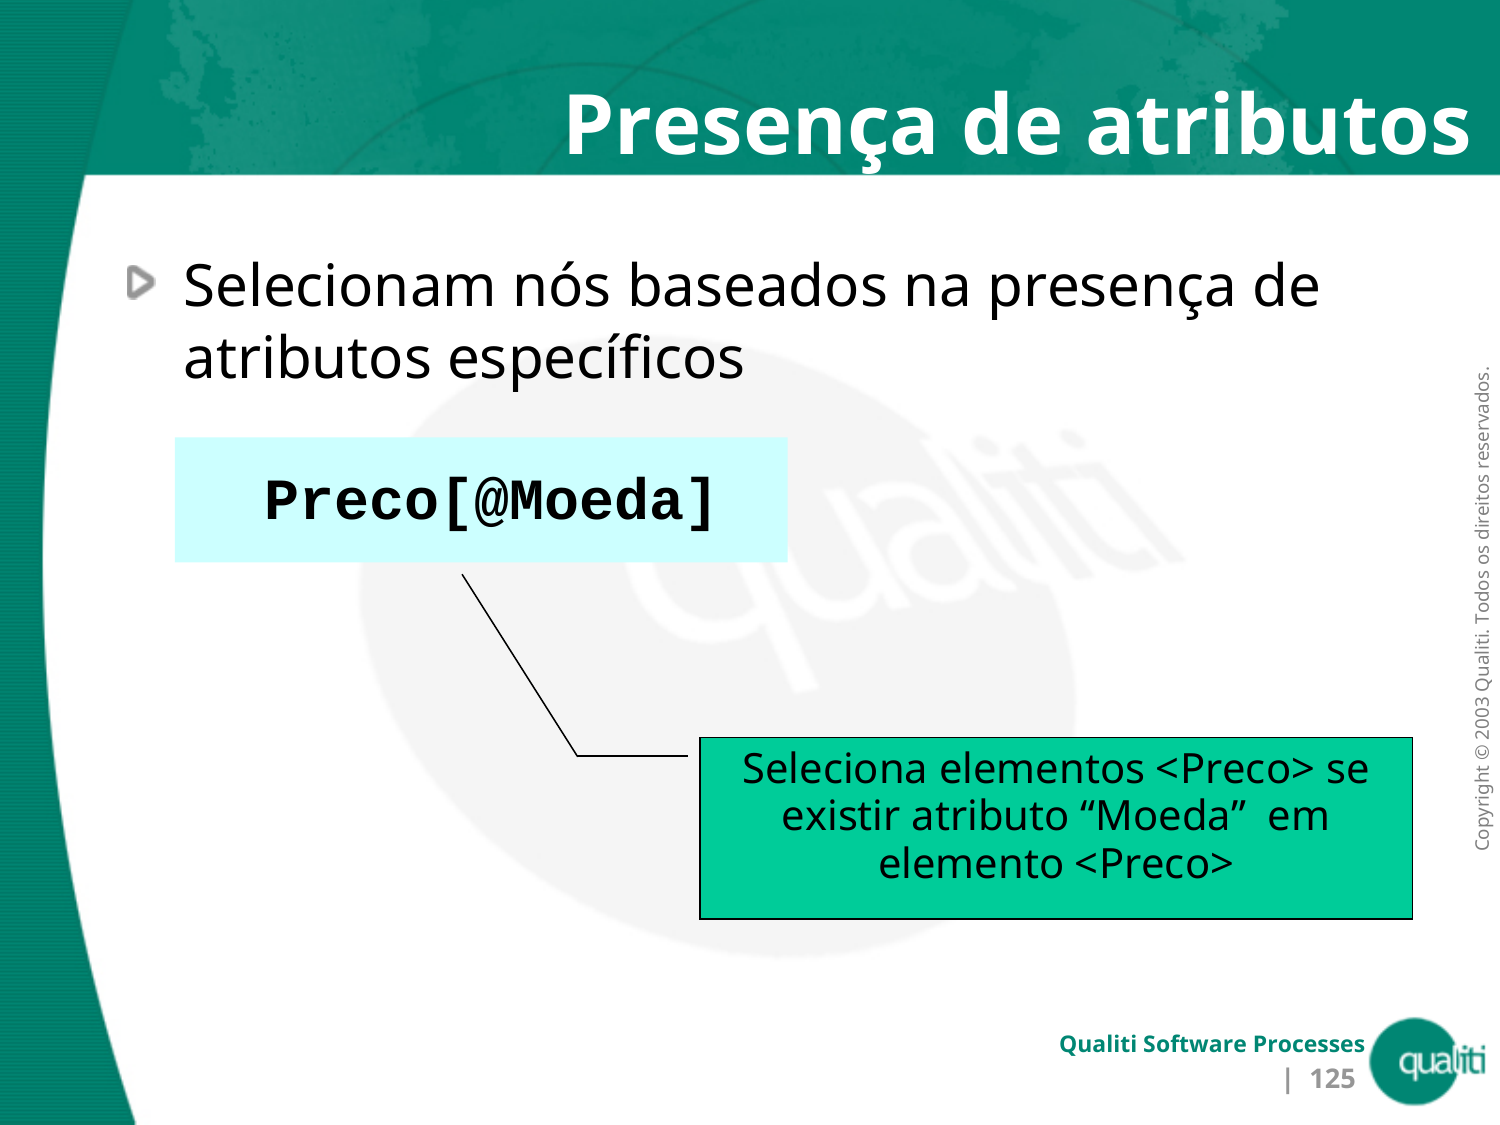

# Presença de atributos
Selecionam nós baseados na presença de atributos específicos
Preco[@Moeda]
Seleciona elementos <Preco> se existir atributo “Moeda” em elemento <Preco>